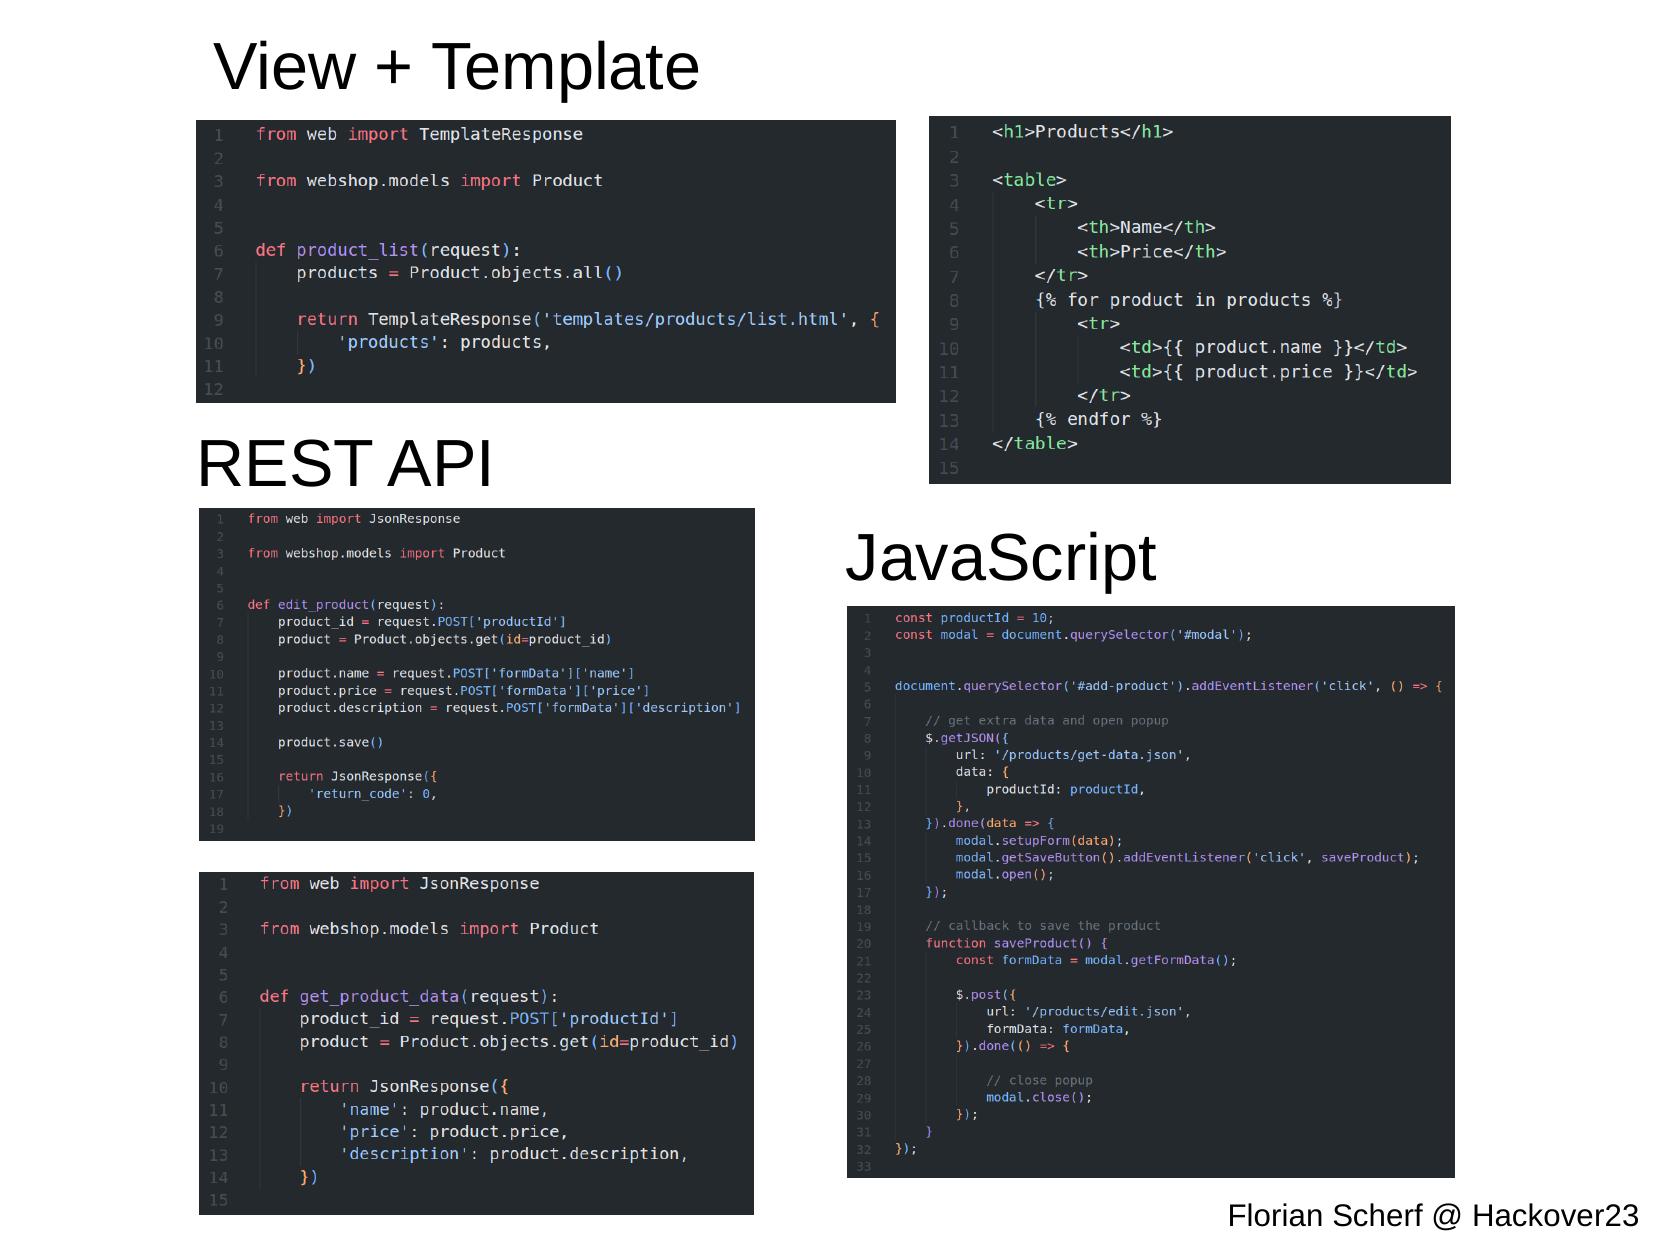

# View + Template
REST API
JavaScript
Florian Scherf @ Hackover23